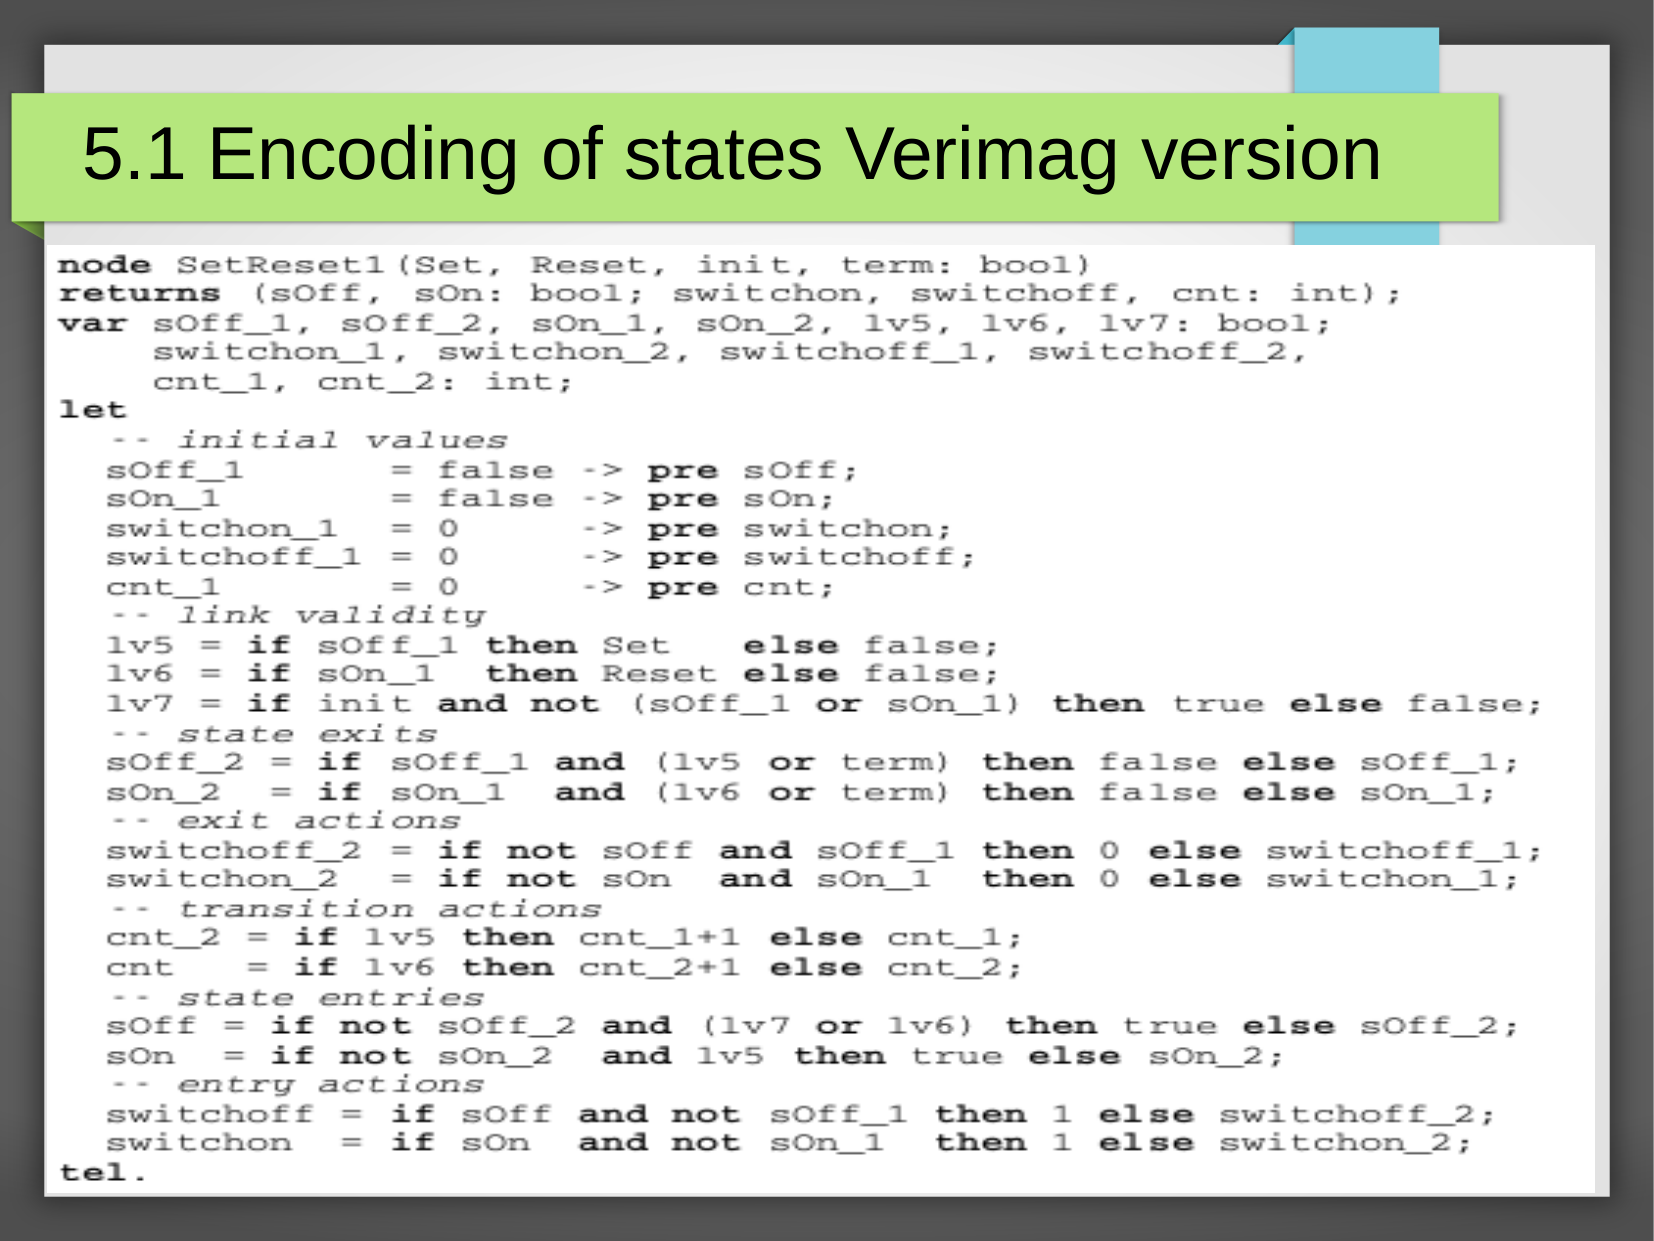

# 5.1 Encoding of states Verimag version